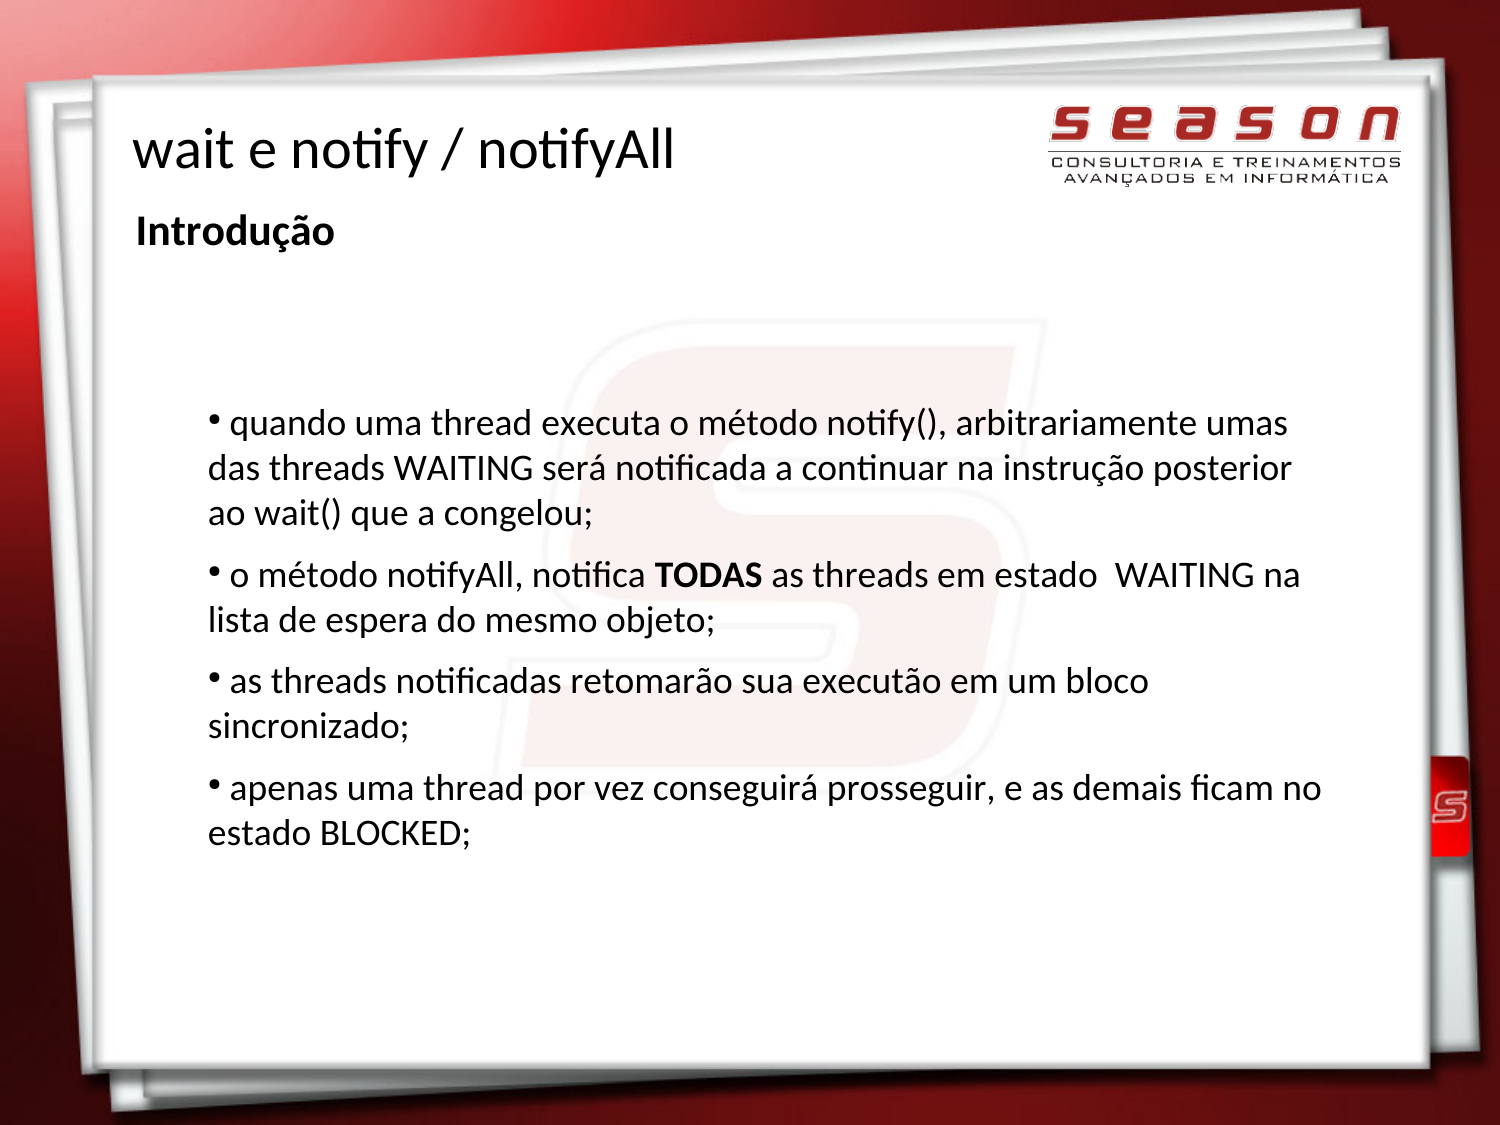

# wait e notify / notifyAll
Introdução
 quando uma thread executa o método notify(), arbitrariamente umas das threads WAITING será notificada a continuar na instrução posterior ao wait() que a congelou;
 o método notifyAll, notifica TODAS as threads em estado WAITING na lista de espera do mesmo objeto;
 as threads notificadas retomarão sua executão em um bloco sincronizado;
 apenas uma thread por vez conseguirá prosseguir, e as demais ficam no estado BLOCKED;